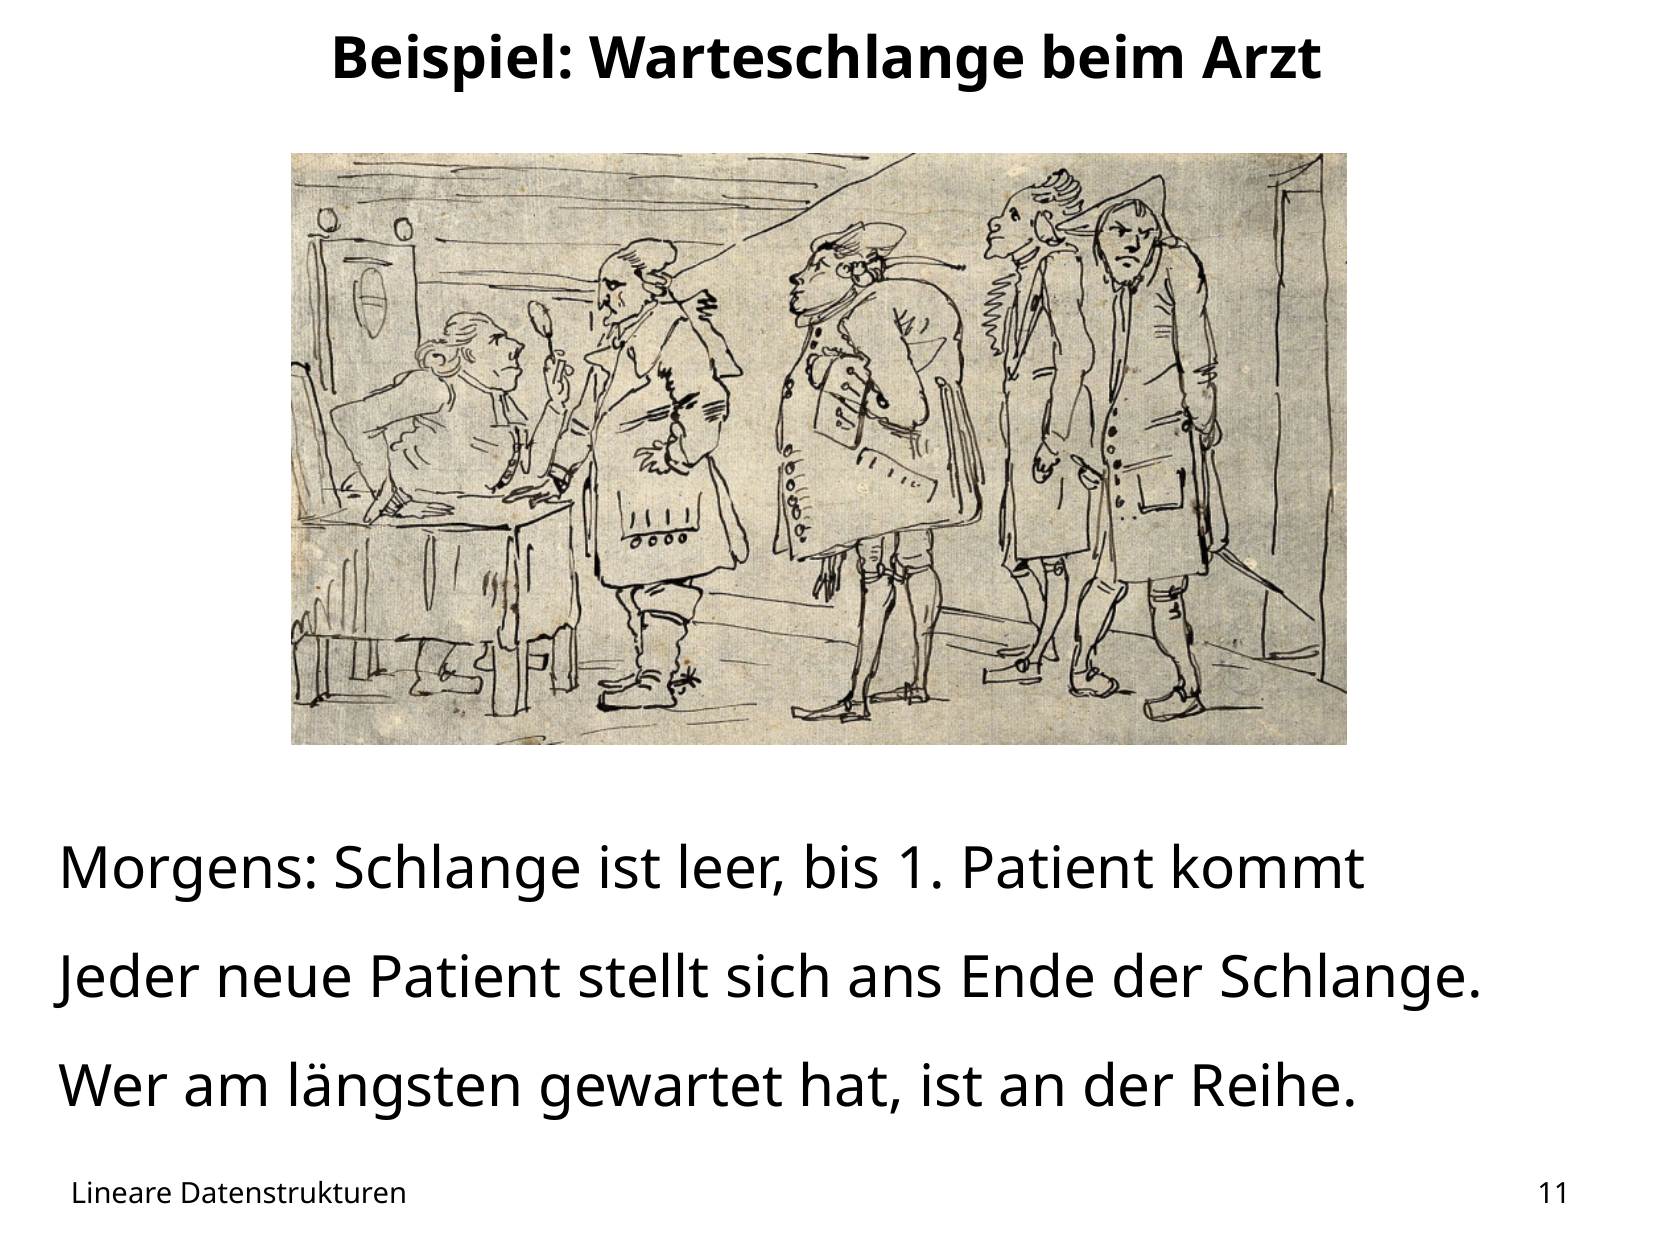

# Beispiel: Warteschlange beim Arzt
Morgens: Schlange ist leer, bis 1. Patient kommt
Jeder neue Patient stellt sich ans Ende der Schlange.
Wer am längsten gewartet hat, ist an der Reihe.
Lineare Datenstrukturen
11